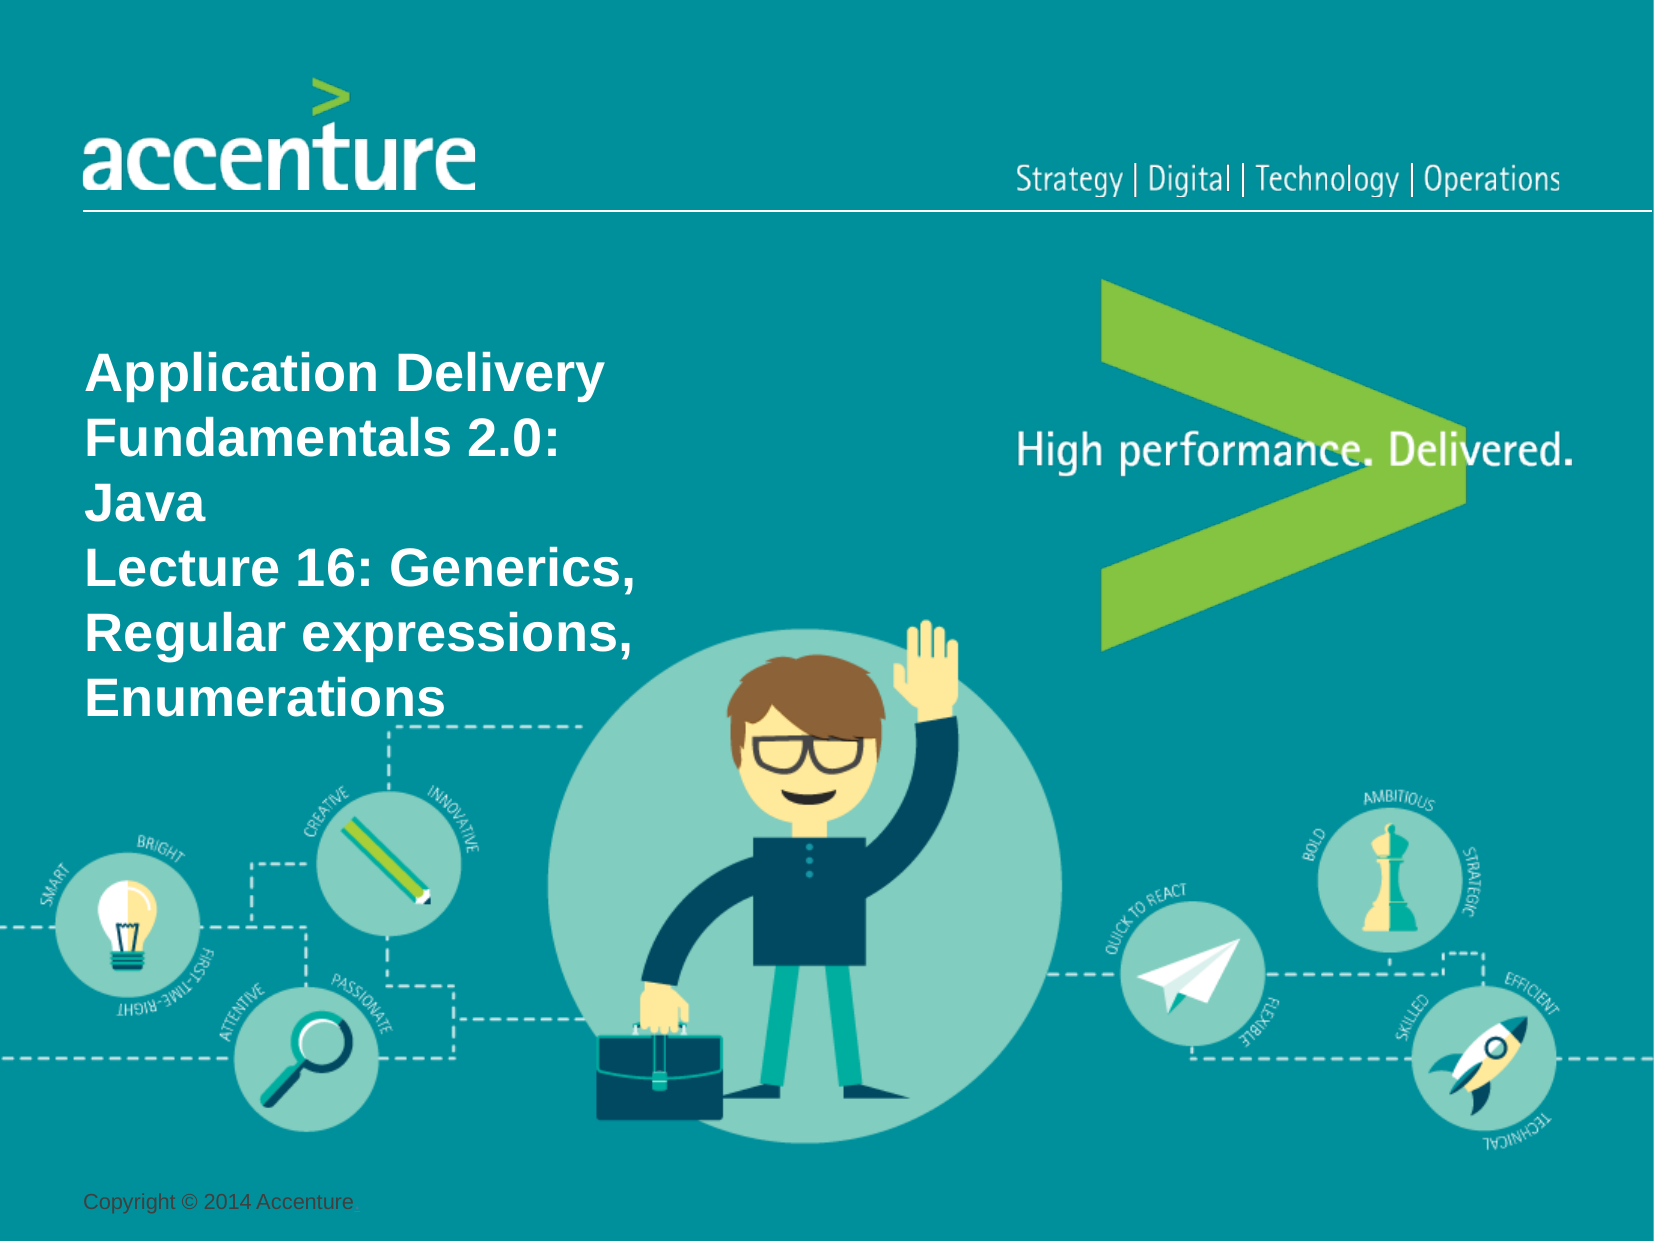

# Application Delivery Fundamentals 2.0: Java Lecture 16: Generics, Regular expressions, Enumerations